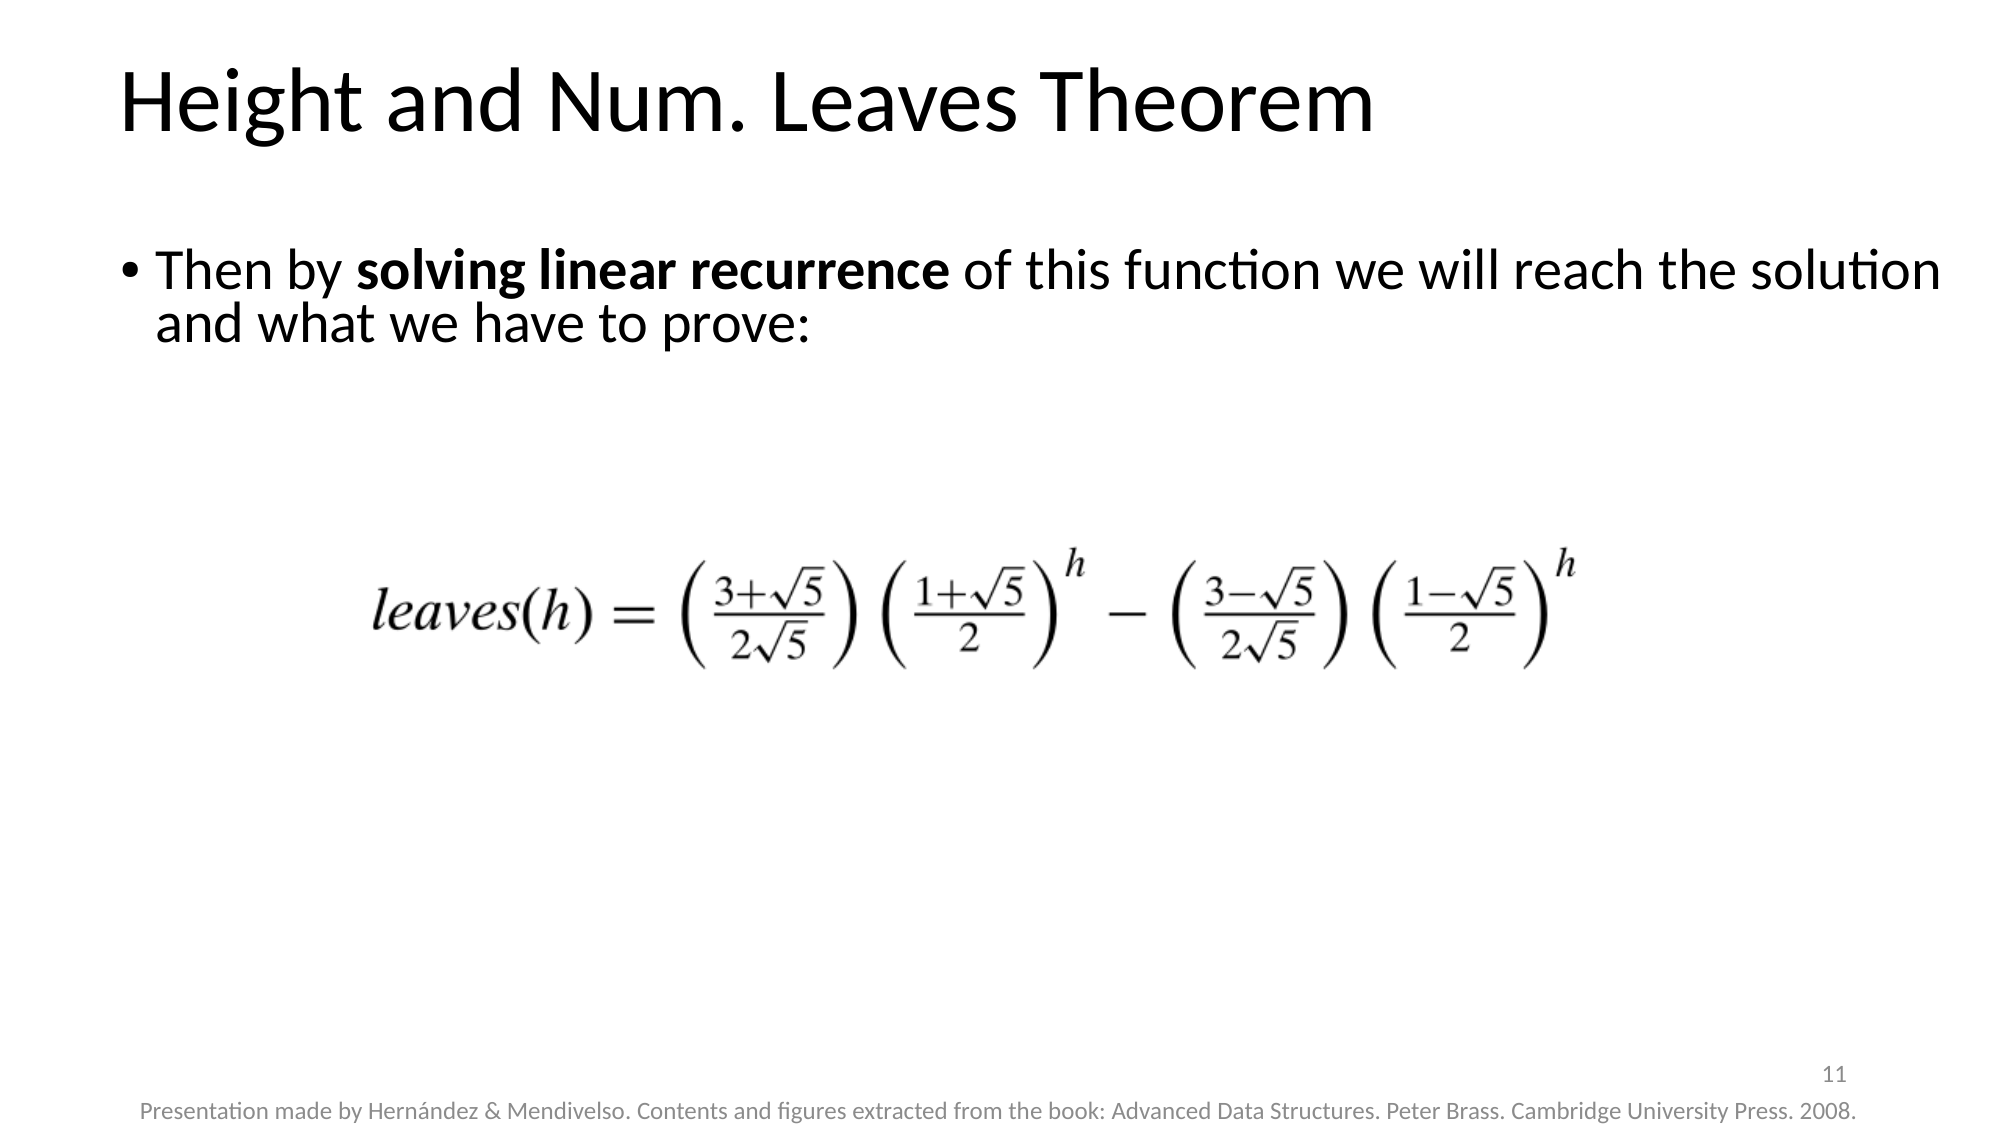

# Height and Num. Leaves Theorem
Then by solving linear recurrence of this function we will reach the solution and what we have to prove:
11
Presentation made by Hernández & Mendivelso. Contents and figures extracted from the book: Advanced Data Structures. Peter Brass. Cambridge University Press. 2008.